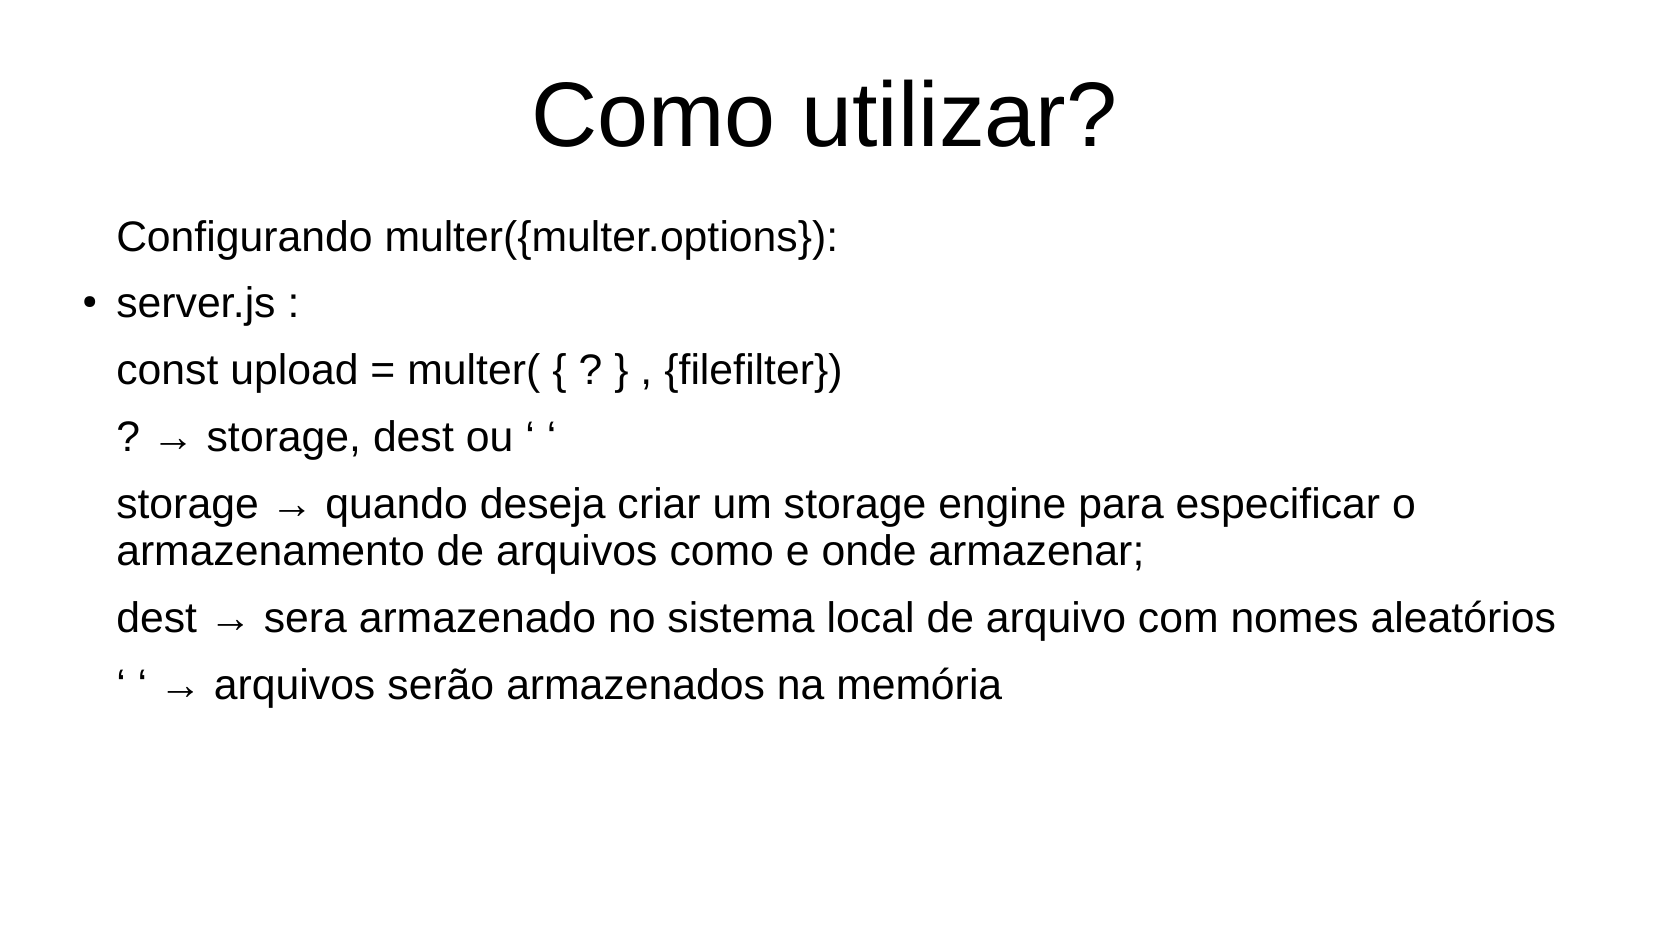

# Como utilizar?
Configurando multer({multer.options}):
server.js :
const upload = multer( { ? } , {filefilter})
? → storage, dest ou ‘ ‘
storage → quando deseja criar um storage engine para especificar o armazenamento de arquivos como e onde armazenar;
dest → sera armazenado no sistema local de arquivo com nomes aleatórios
‘ ‘ → arquivos serão armazenados na memória